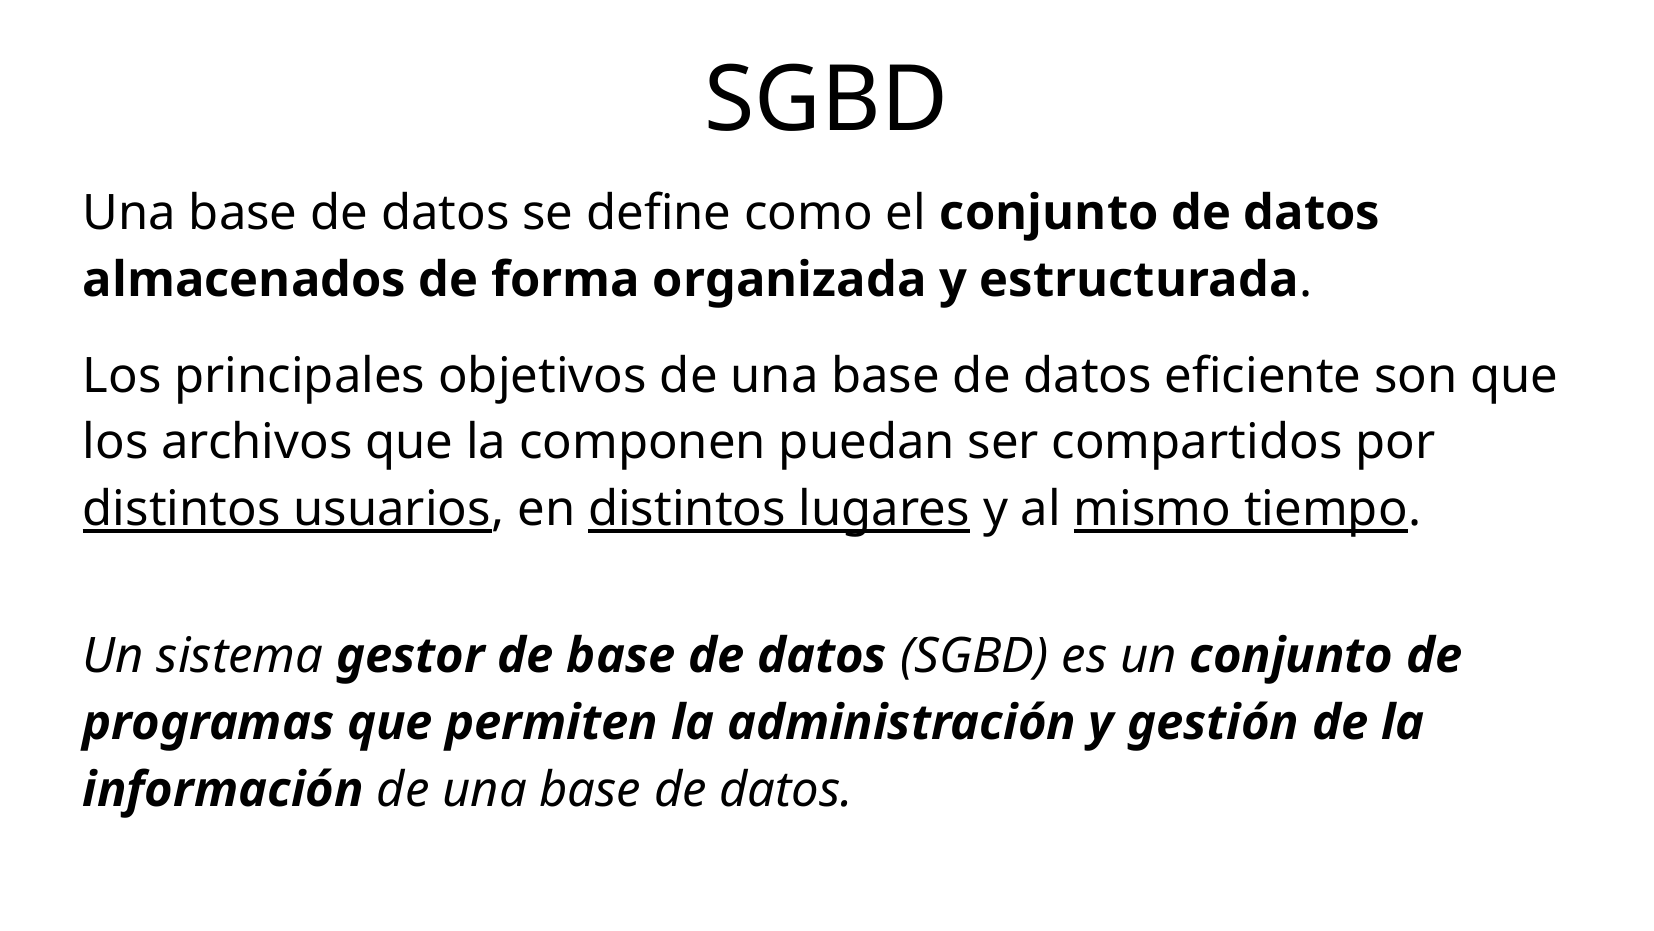

# SGBD
Una base de datos se define como el conjunto de datos almacenados de forma organizada y estructurada.
Los principales objetivos de una base de datos eficiente son que los archivos que la componen puedan ser compartidos por distintos usuarios, en distintos lugares y al mismo tiempo.
Un sistema gestor de base de datos (SGBD) es un conjunto de programas que permiten la administración y gestión de la información de una base de datos.